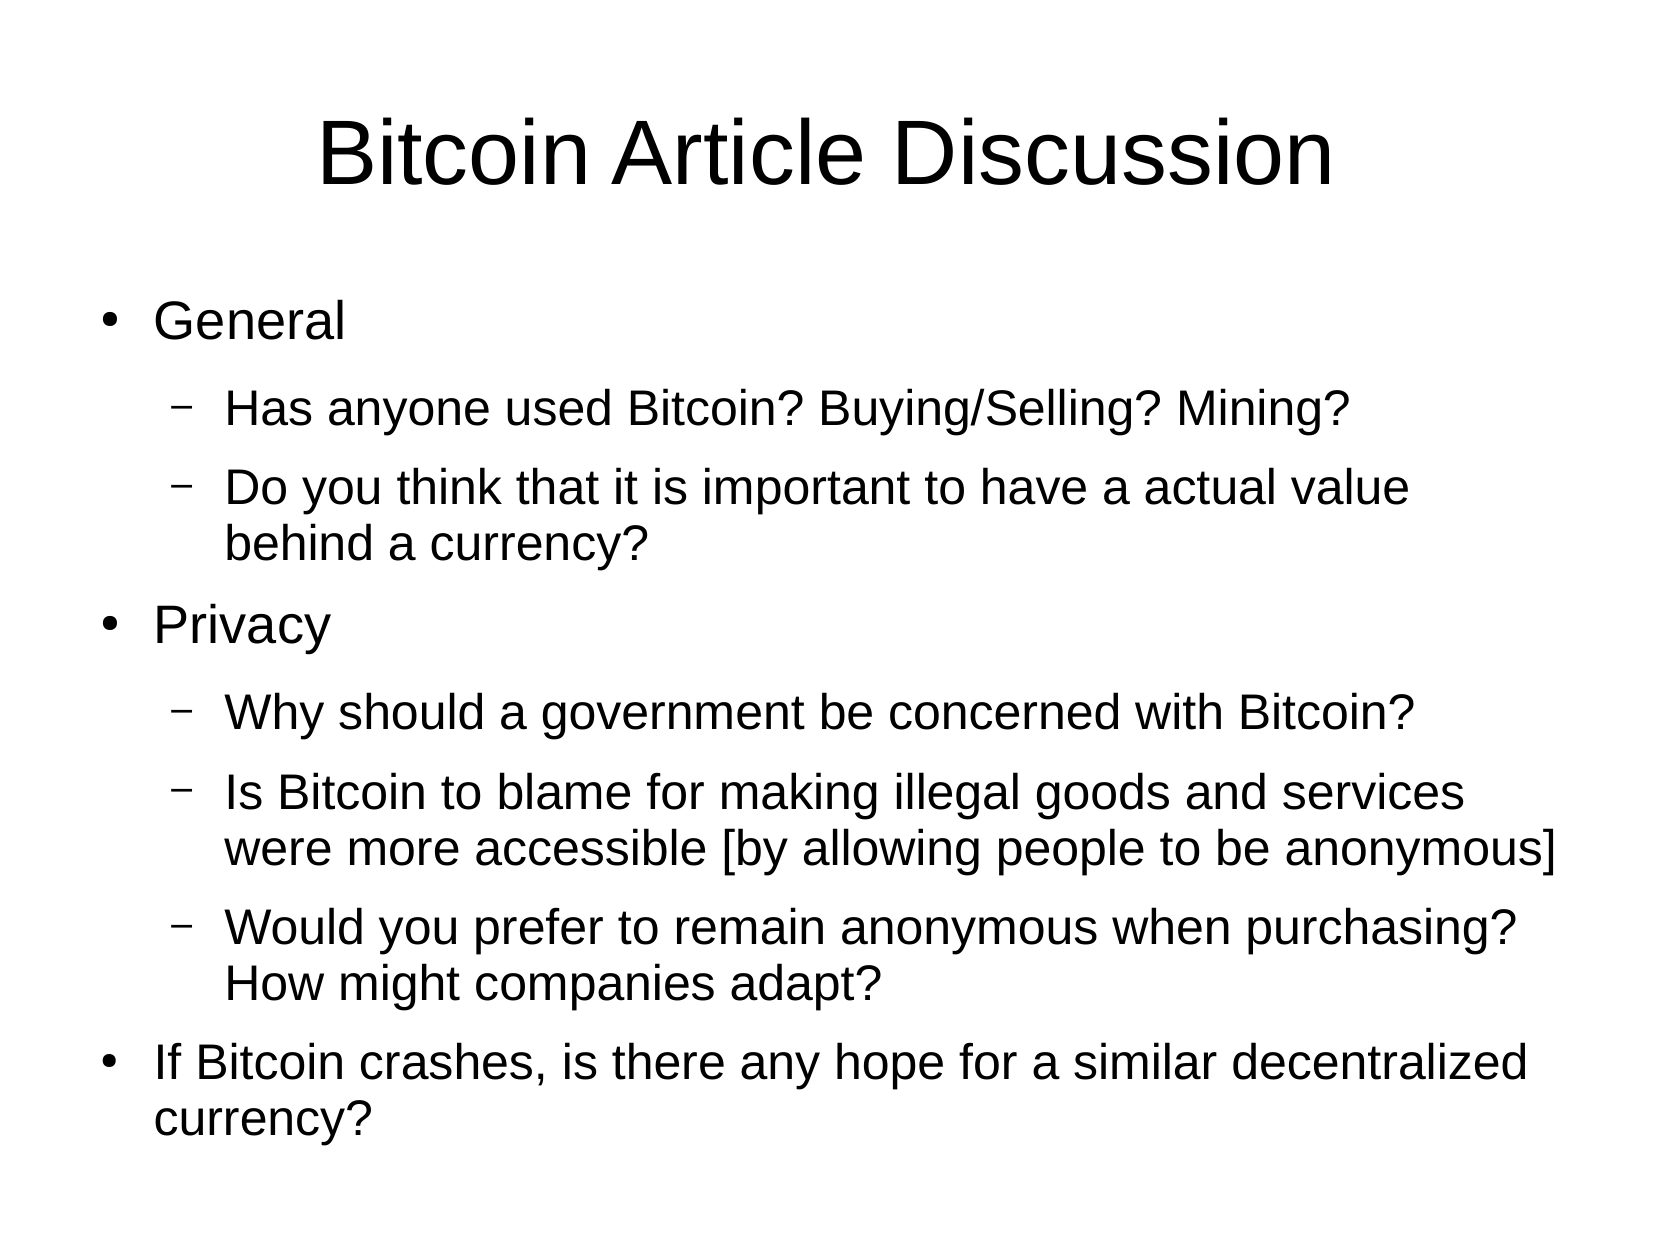

# Bitcoin Article Discussion
General
Has anyone used Bitcoin? Buying/Selling? Mining?
Do you think that it is important to have a actual value behind a currency?
Privacy
Why should a government be concerned with Bitcoin?
Is Bitcoin to blame for making illegal goods and services were more accessible [by allowing people to be anonymous]
Would you prefer to remain anonymous when purchasing? How might companies adapt?
If Bitcoin crashes, is there any hope for a similar decentralized currency?